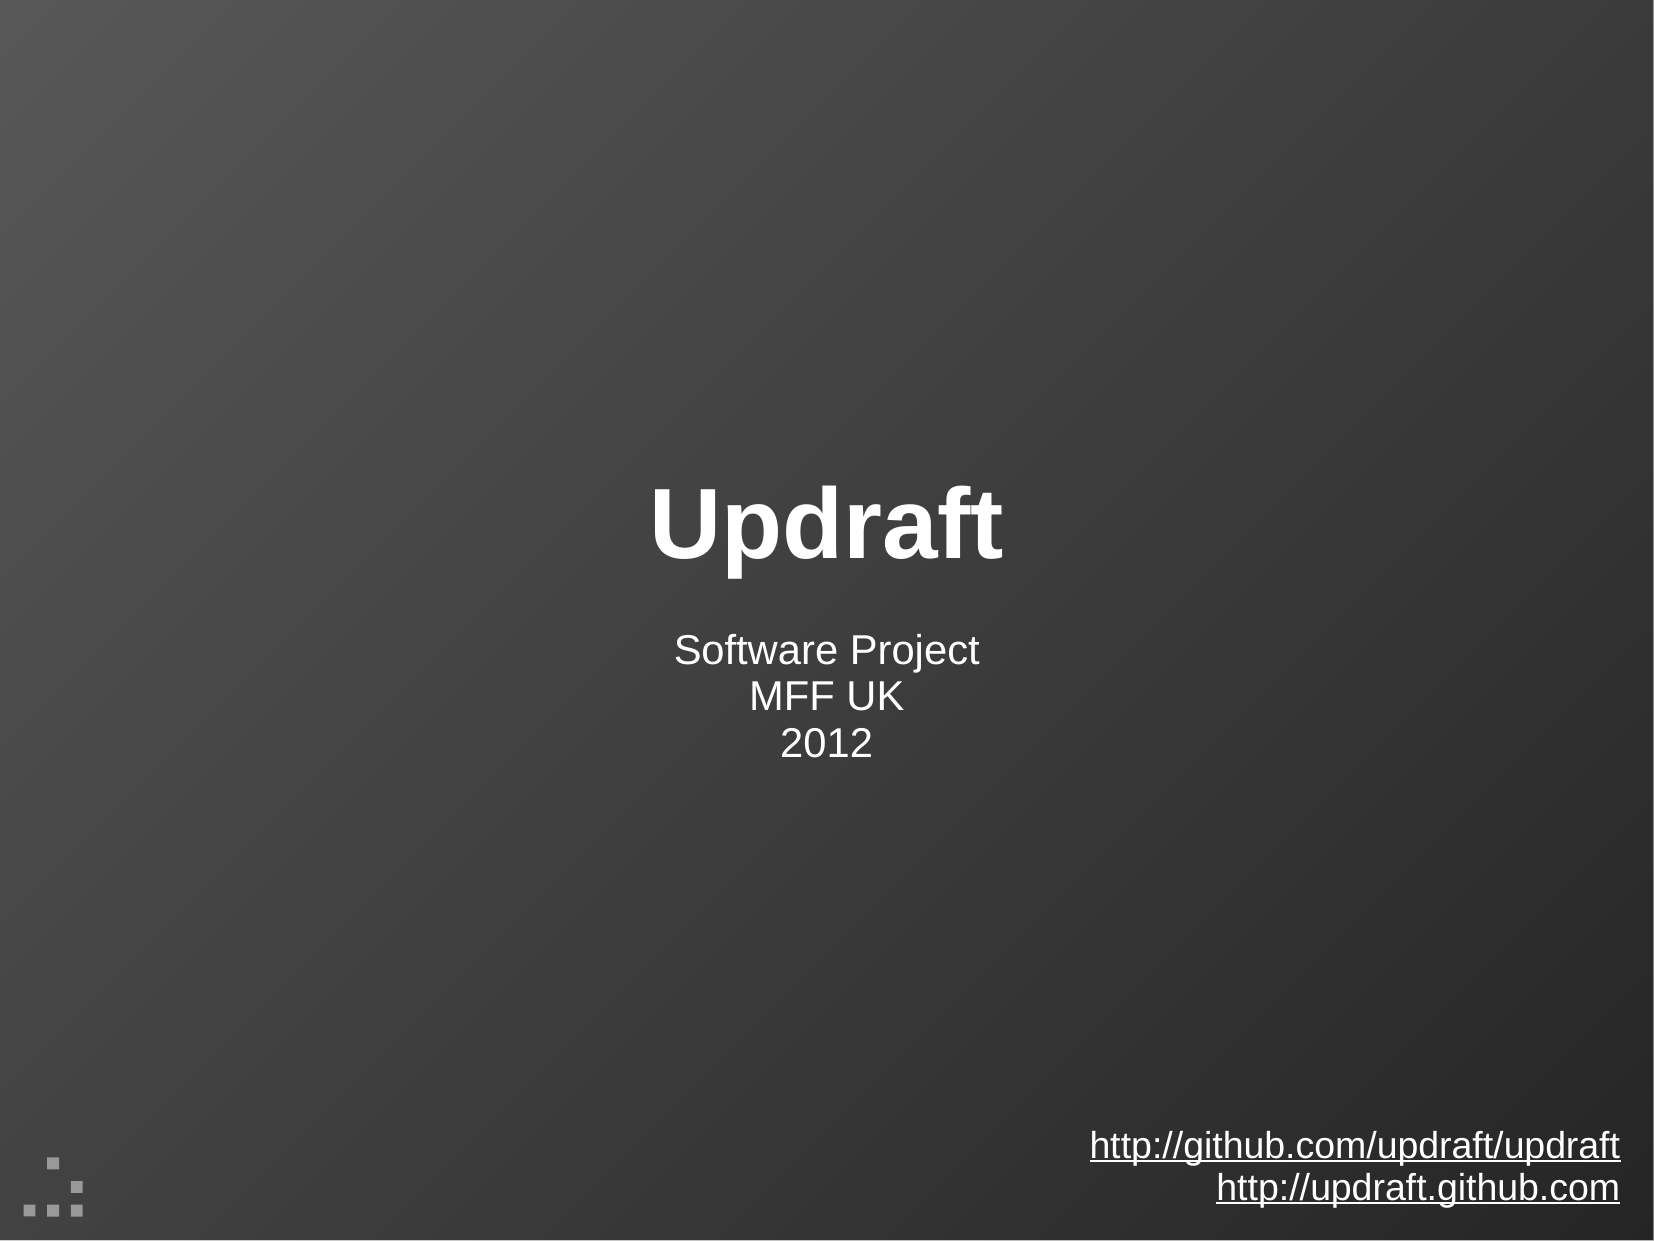

# Updraft
Software Project
MFF UK
2012
http://github.com/updraft/updraft
http://updraft.github.com